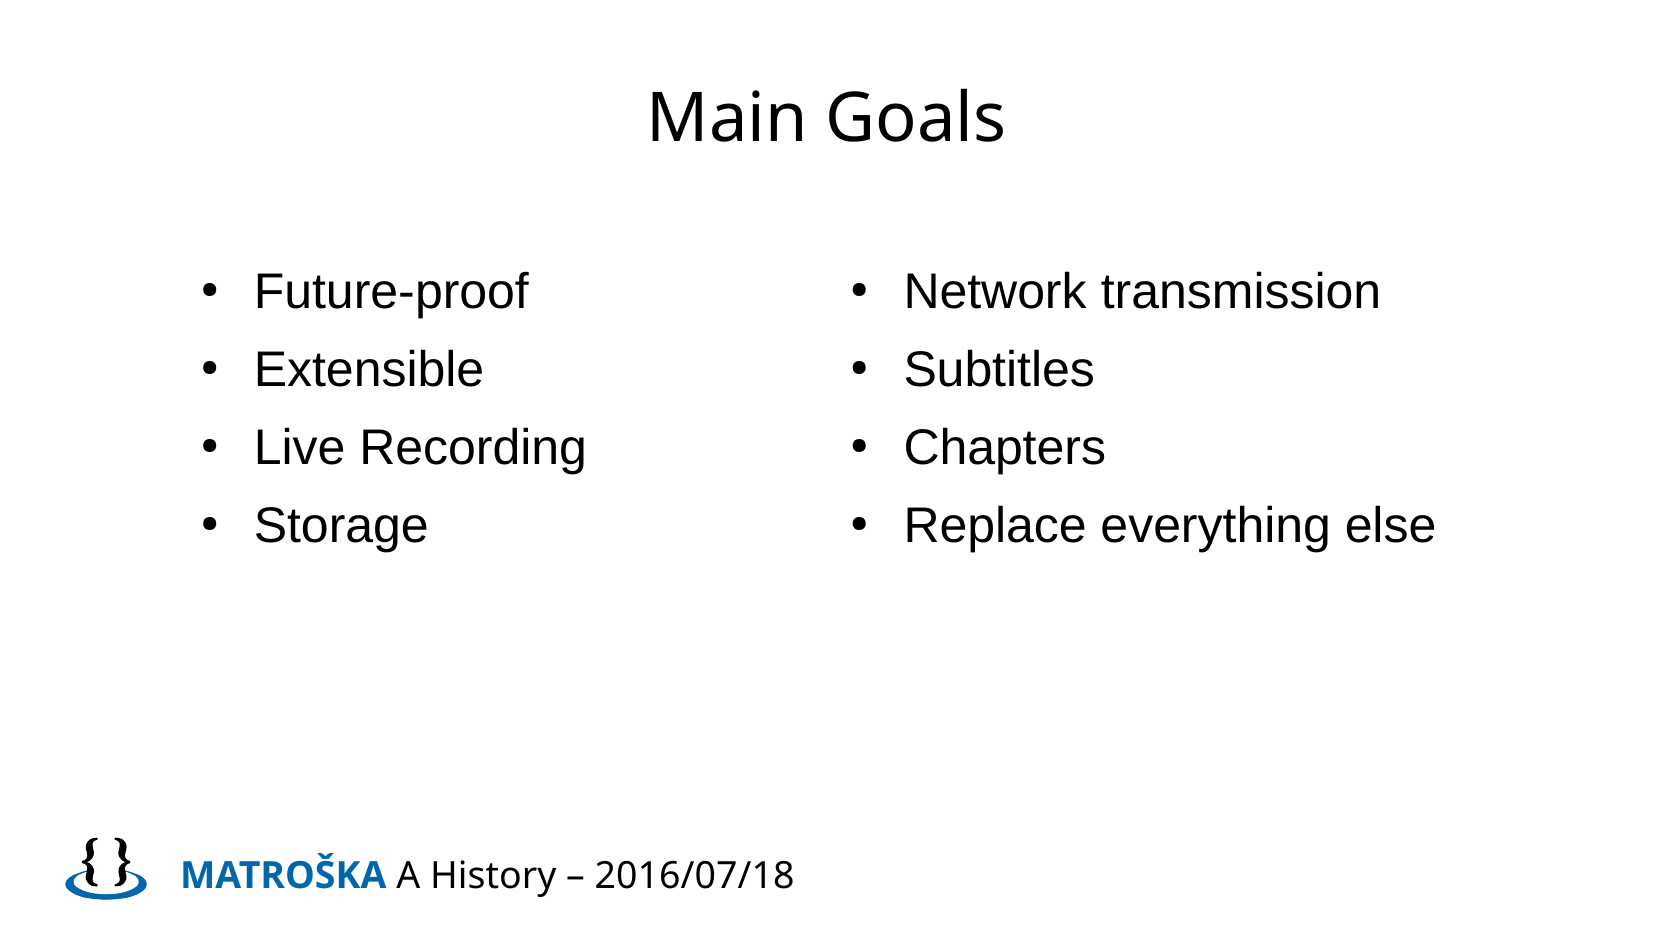

# Main Goals
Future-proof
Extensible
Live Recording
Storage
Network transmission
Subtitles
Chapters
Replace everything else
MATROŠKA A History – 2016/07/18